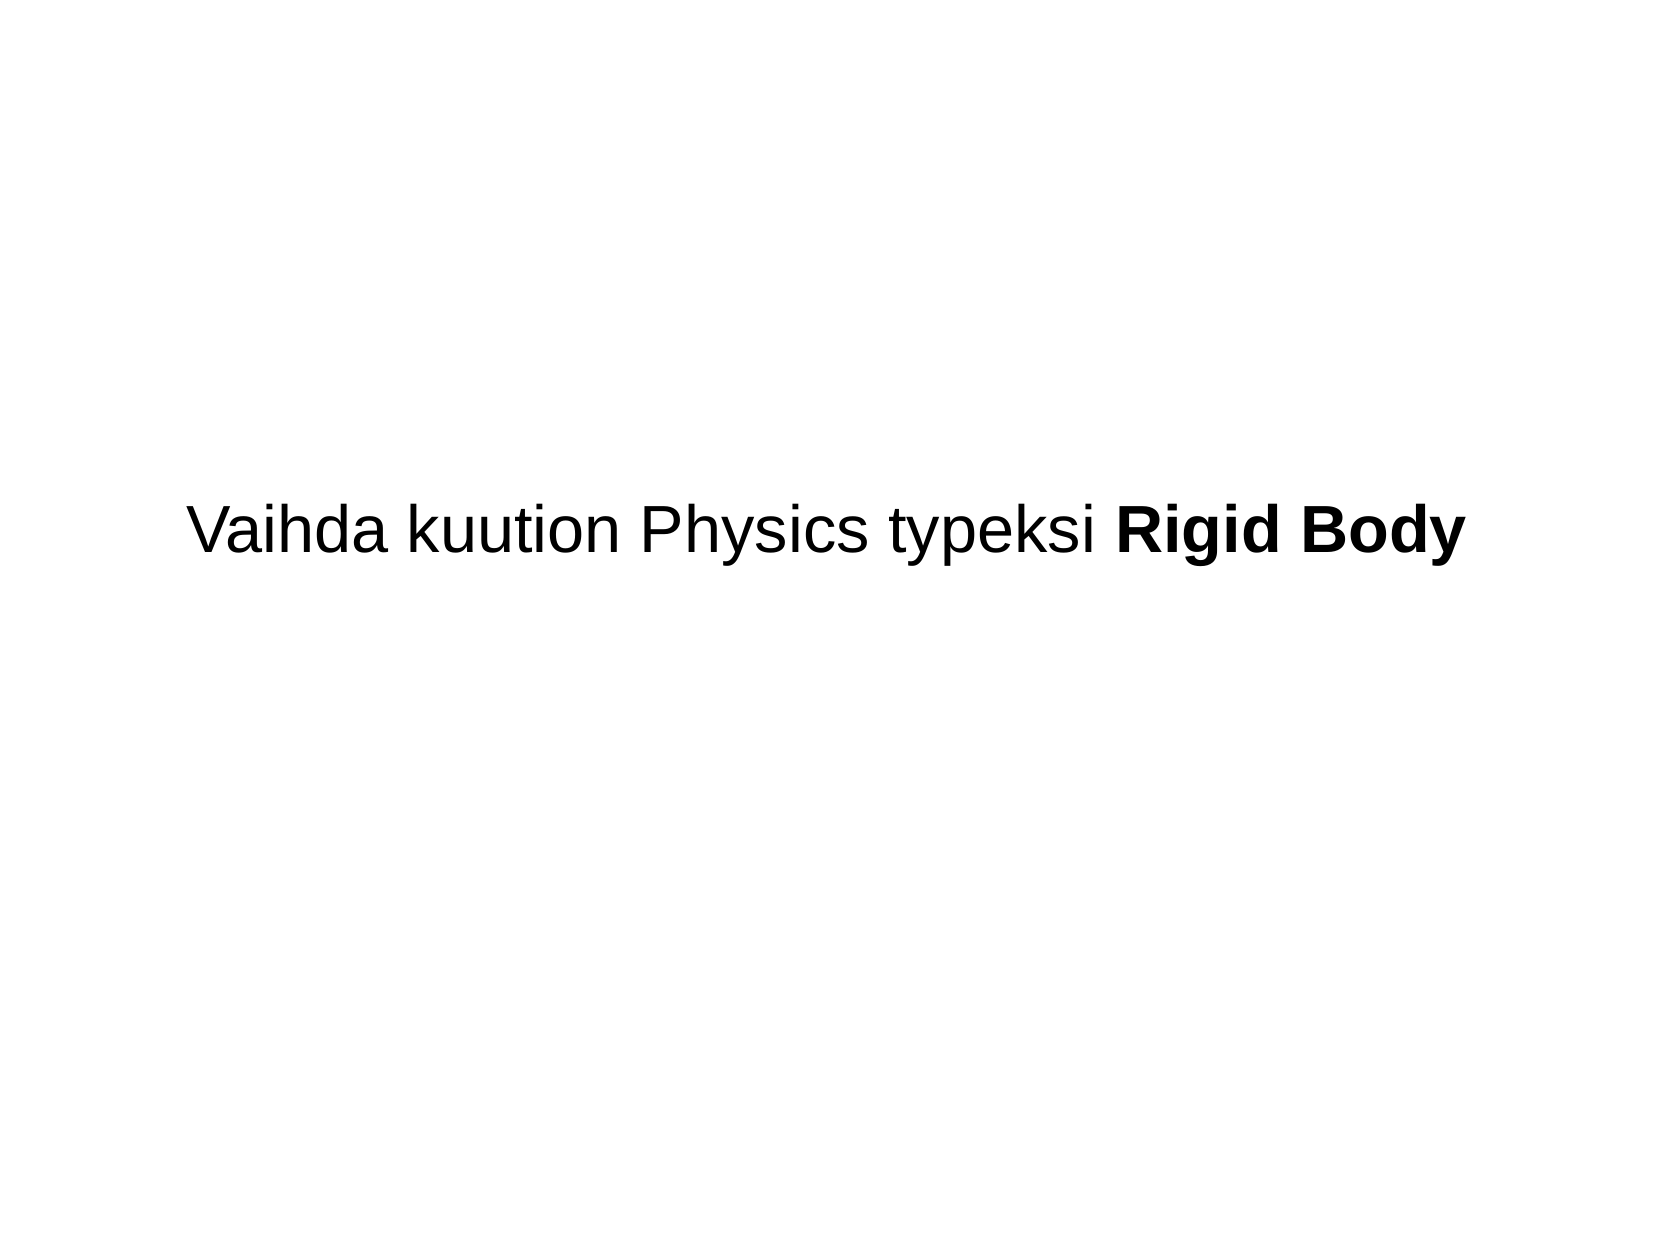

# Vaihda kuution Physics typeksi Rigid Body